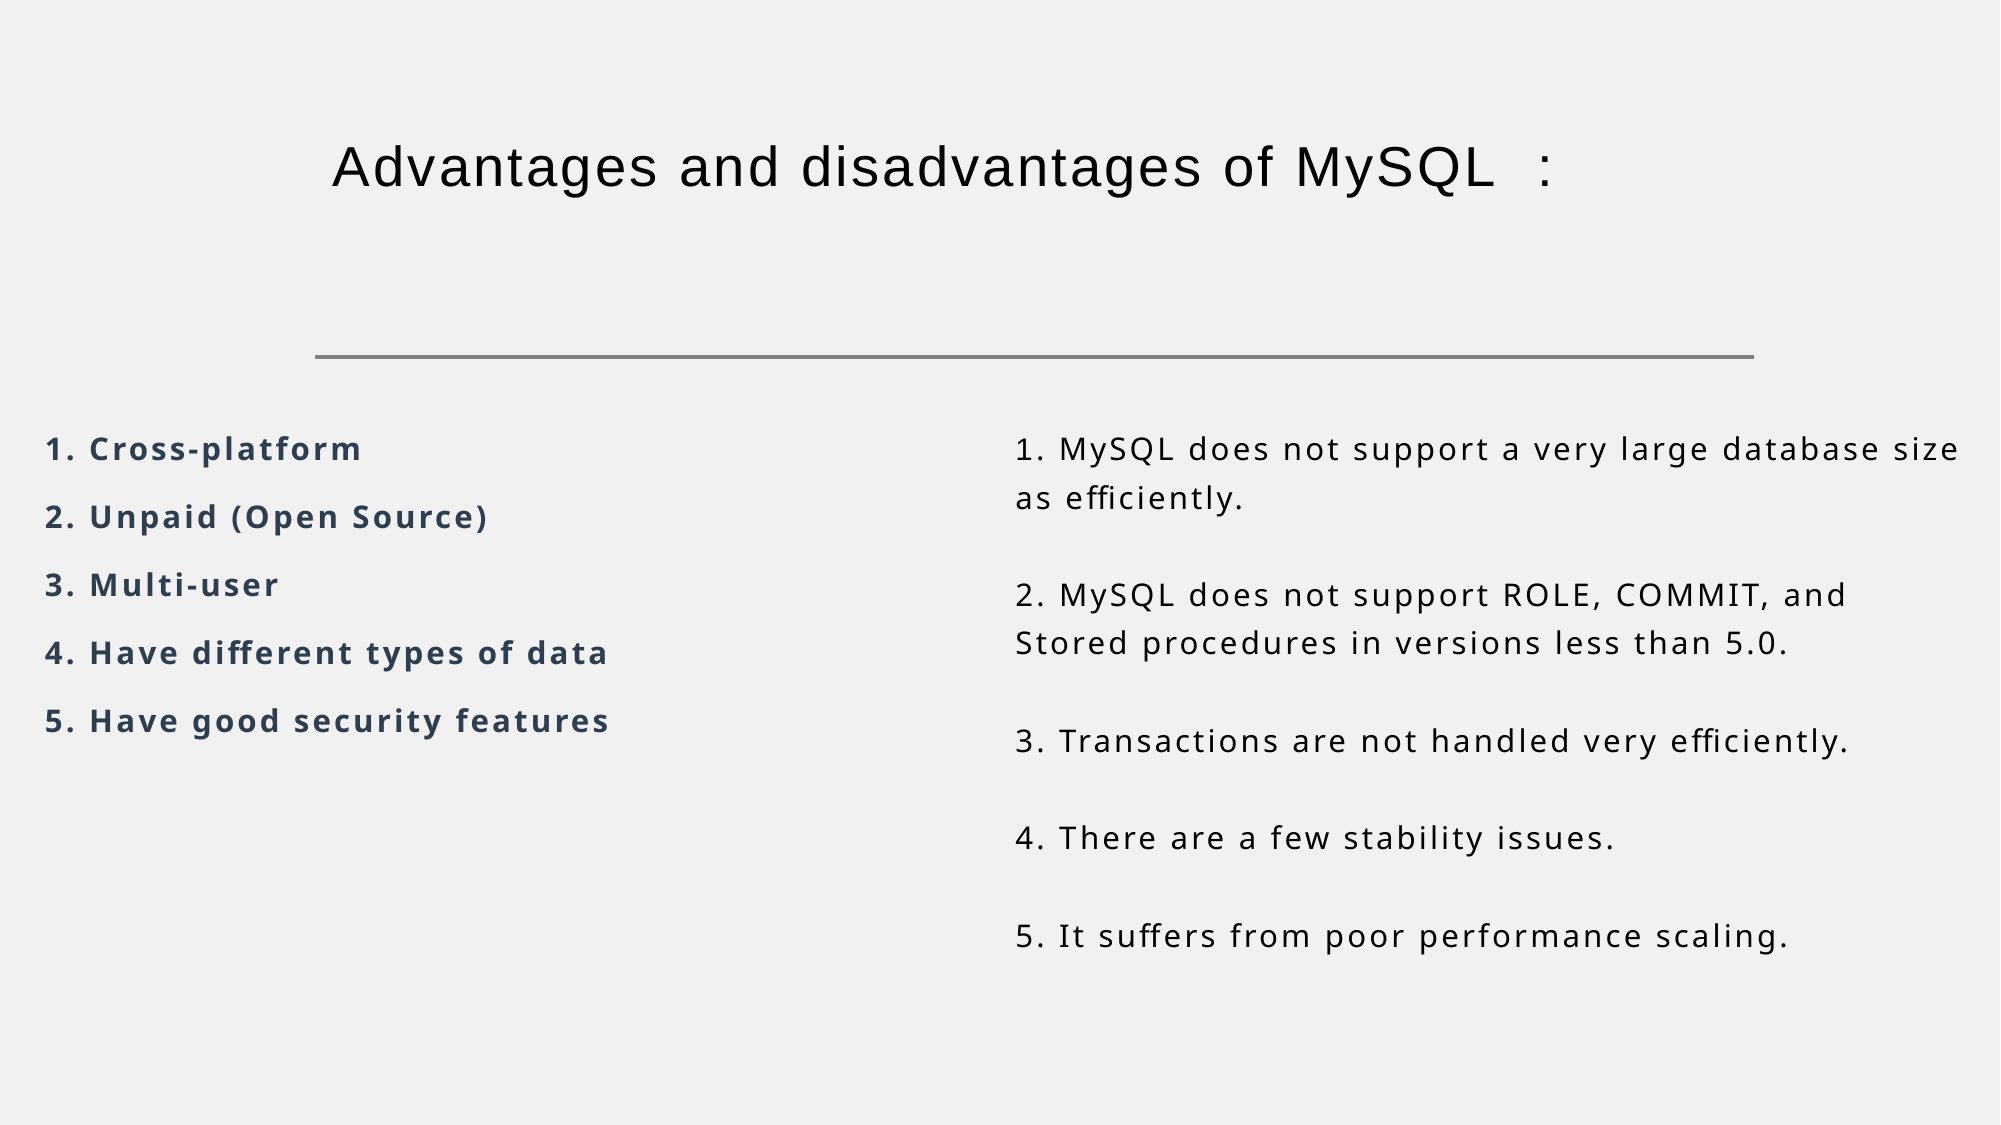

# Advantages and disadvantages of MySQL :
1. Cross-platform
2. Unpaid (Open Source)
3. Multi-user
4. Have different types of data
5. Have good security features
1. MySQL does not support a very large database size as efficiently.
2. MySQL does not support ROLE, COMMIT, and Stored procedures in versions less than 5.0.
3. Transactions are not handled very efficiently.
4. There are a few stability issues.
5. It suffers from poor performance scaling.